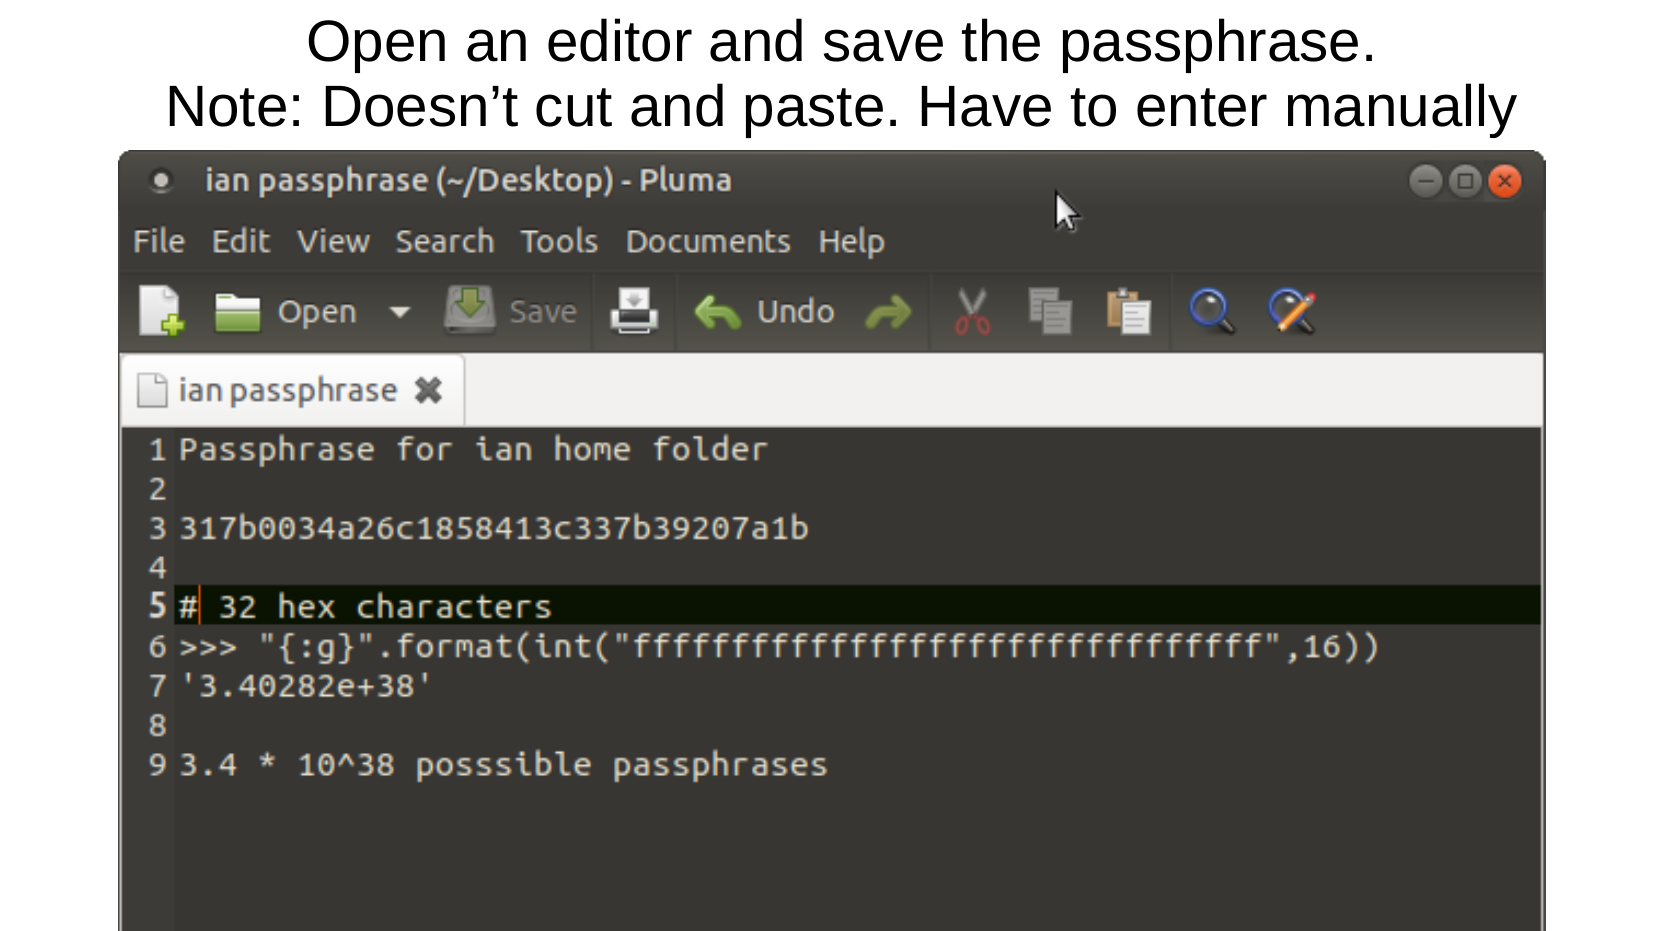

# Open an editor and save the passphrase. Note: Doesn’t cut and paste. Have to enter manually